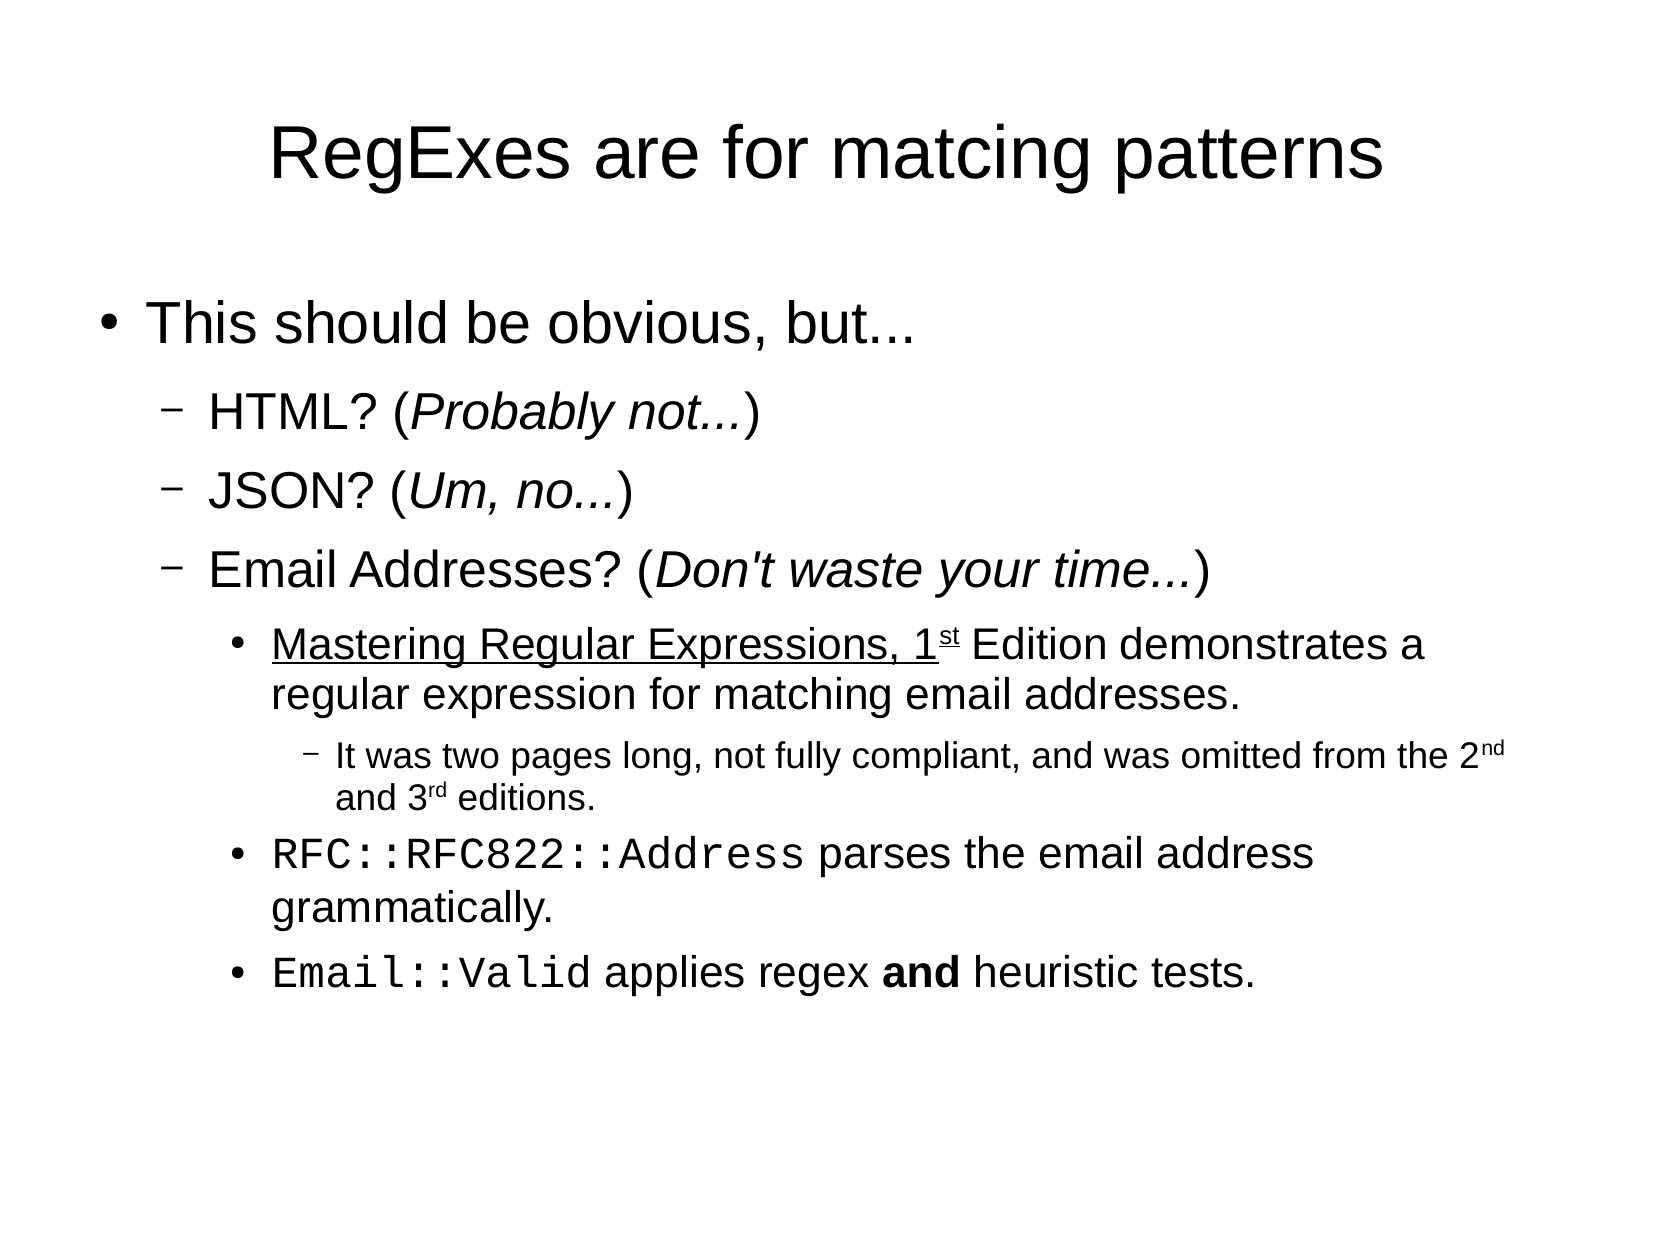

# RegExes are for matcing patterns
This should be obvious, but...
HTML? (Probably not...)
JSON? (Um, no...)
Email Addresses? (Don't waste your time...)
Mastering Regular Expressions, 1st Edition demonstrates a regular expression for matching email addresses.
It was two pages long, not fully compliant, and was omitted from the 2nd and 3rd editions.
RFC::RFC822::Address parses the email address grammatically.
Email::Valid applies regex and heuristic tests.